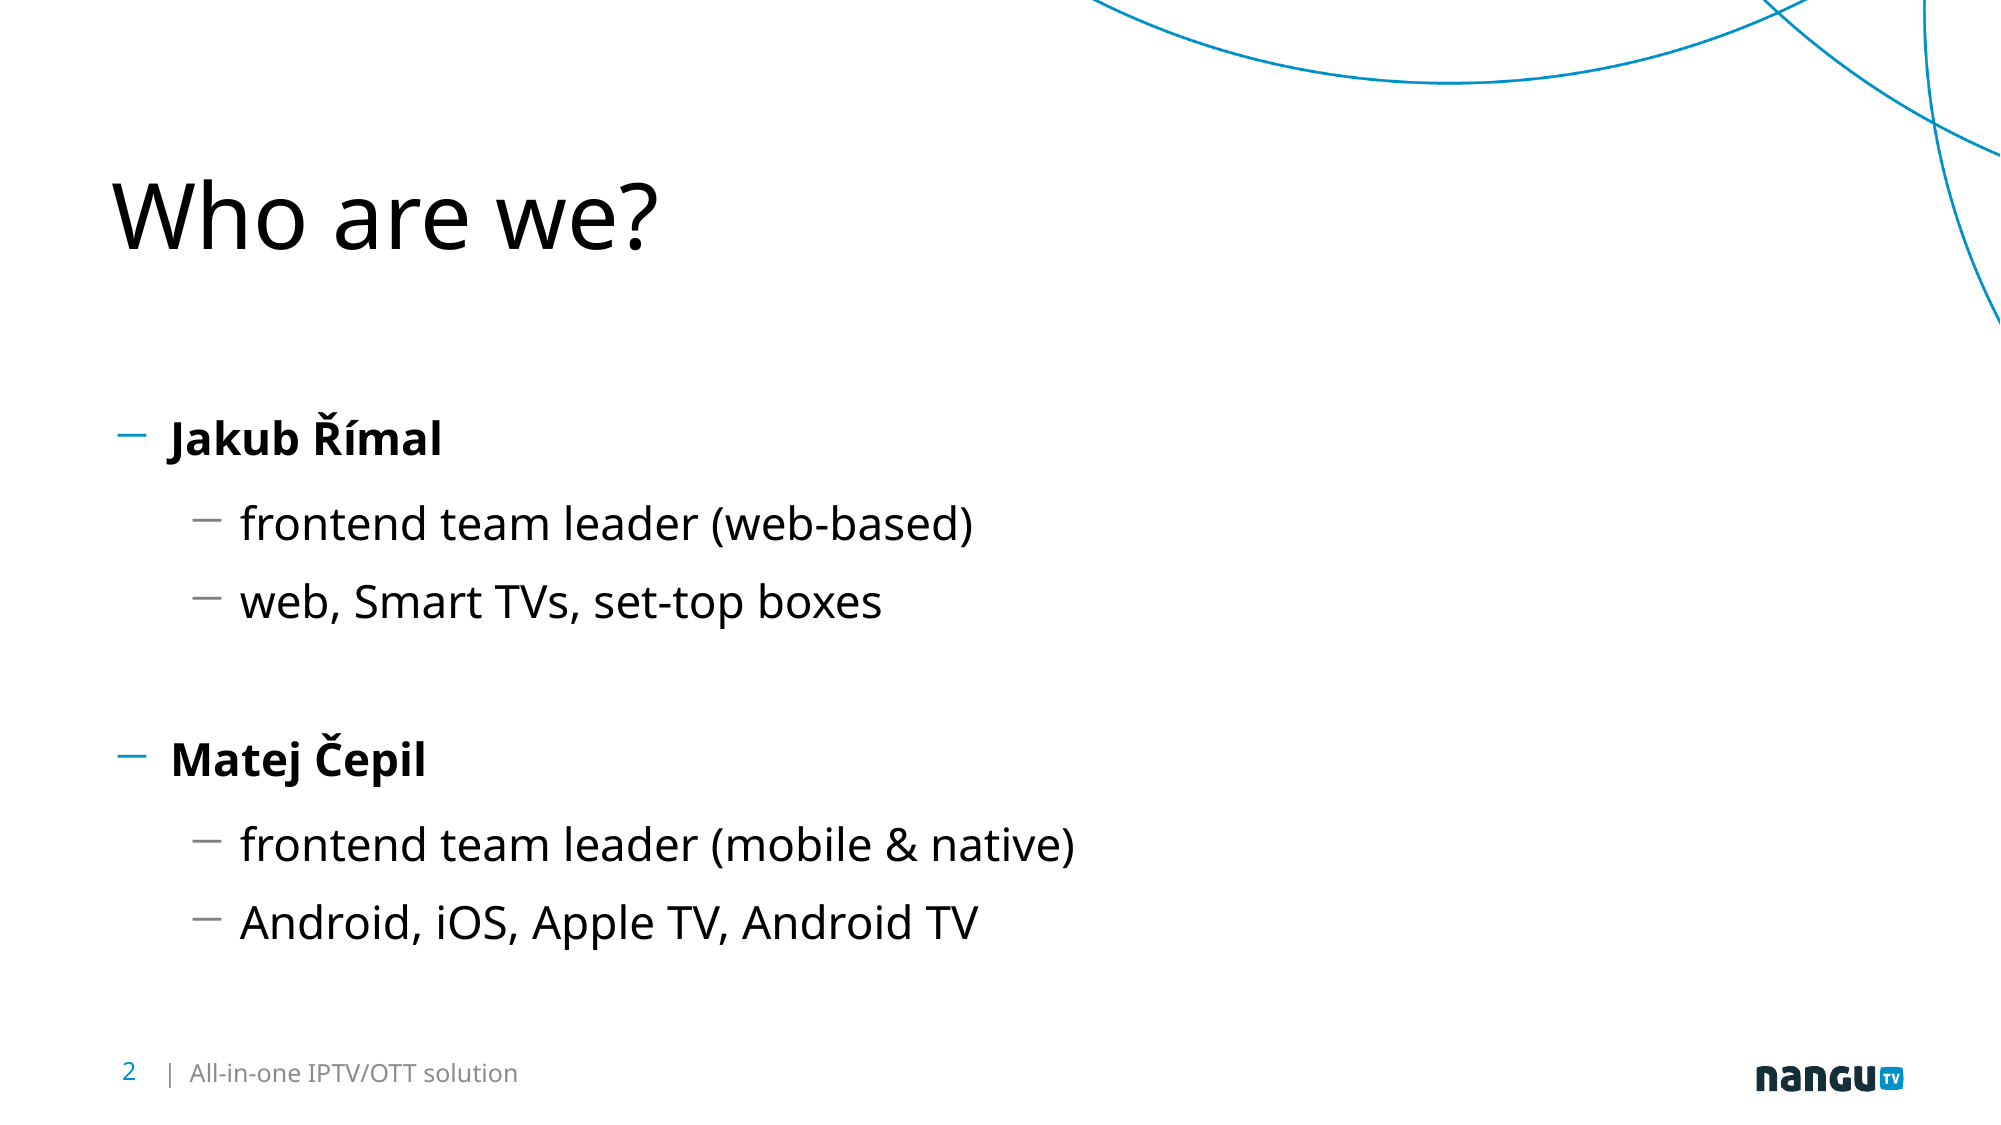

# Who are we?
Jakub Římal
 frontend team leader (web-based)
 web, Smart TVs, set-top boxes
Matej Čepil
 frontend team leader (mobile & native)
 Android, iOS, Apple TV, Android TV
| All-in-one IPTV/OTT solution